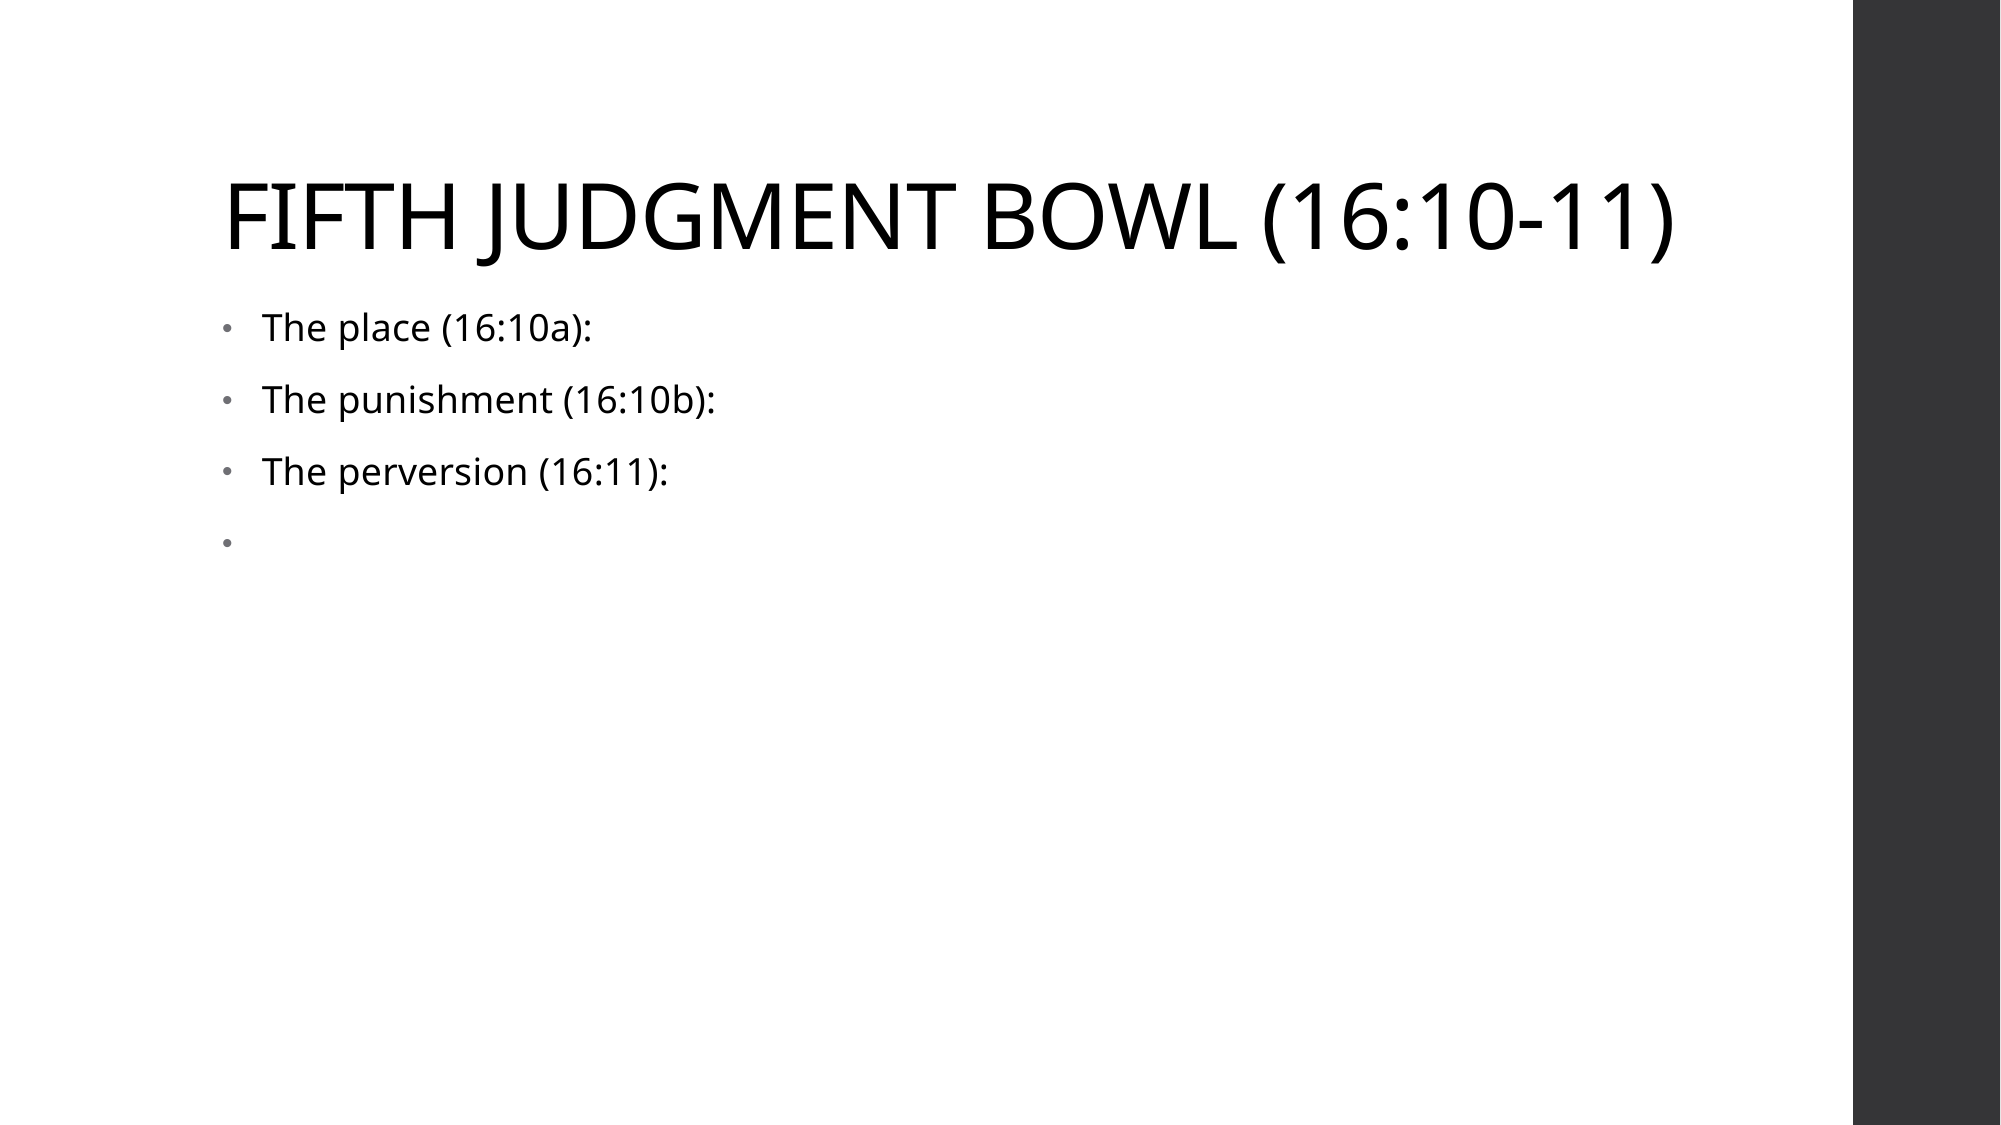

# FIFTH JUDGMENT BOWL (16:10-11)
 The place (16:10a):
 The punishment (16:10b):
 The perversion (16:11):